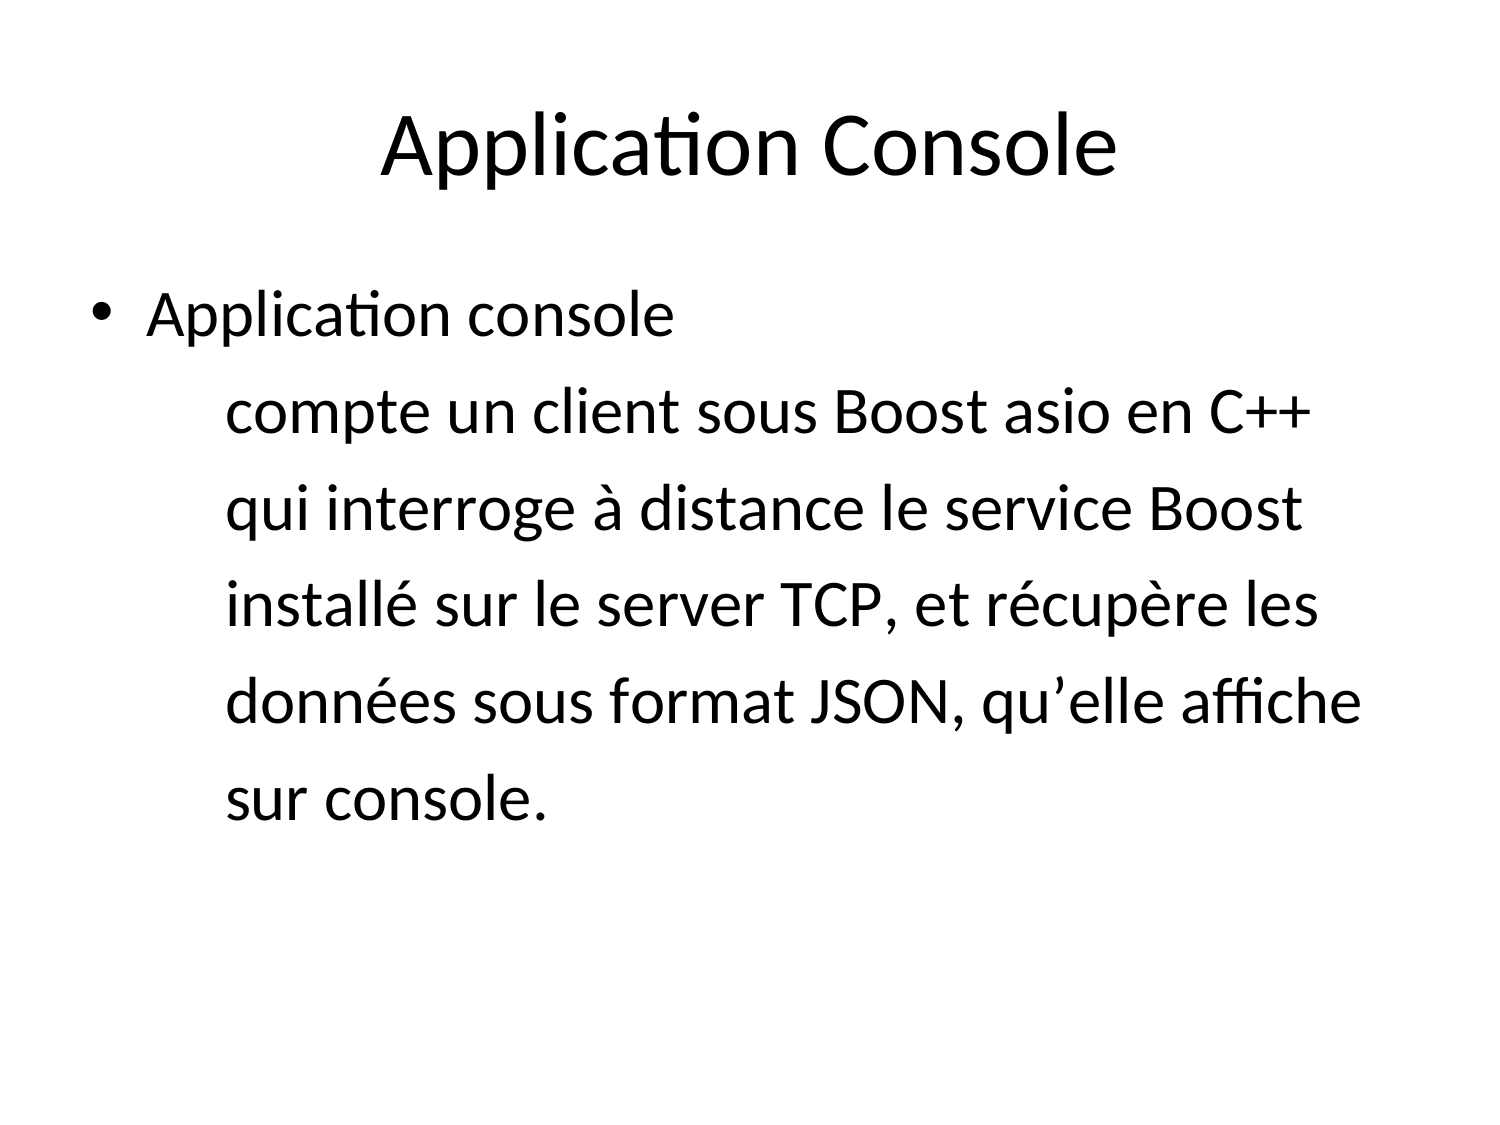

# Application Console
Application console
 compte un client sous Boost asio en C++
 qui interroge à distance le service Boost
 installé sur le server TCP, et récupère les
 données sous format JSON, qu’elle affiche
 sur console.